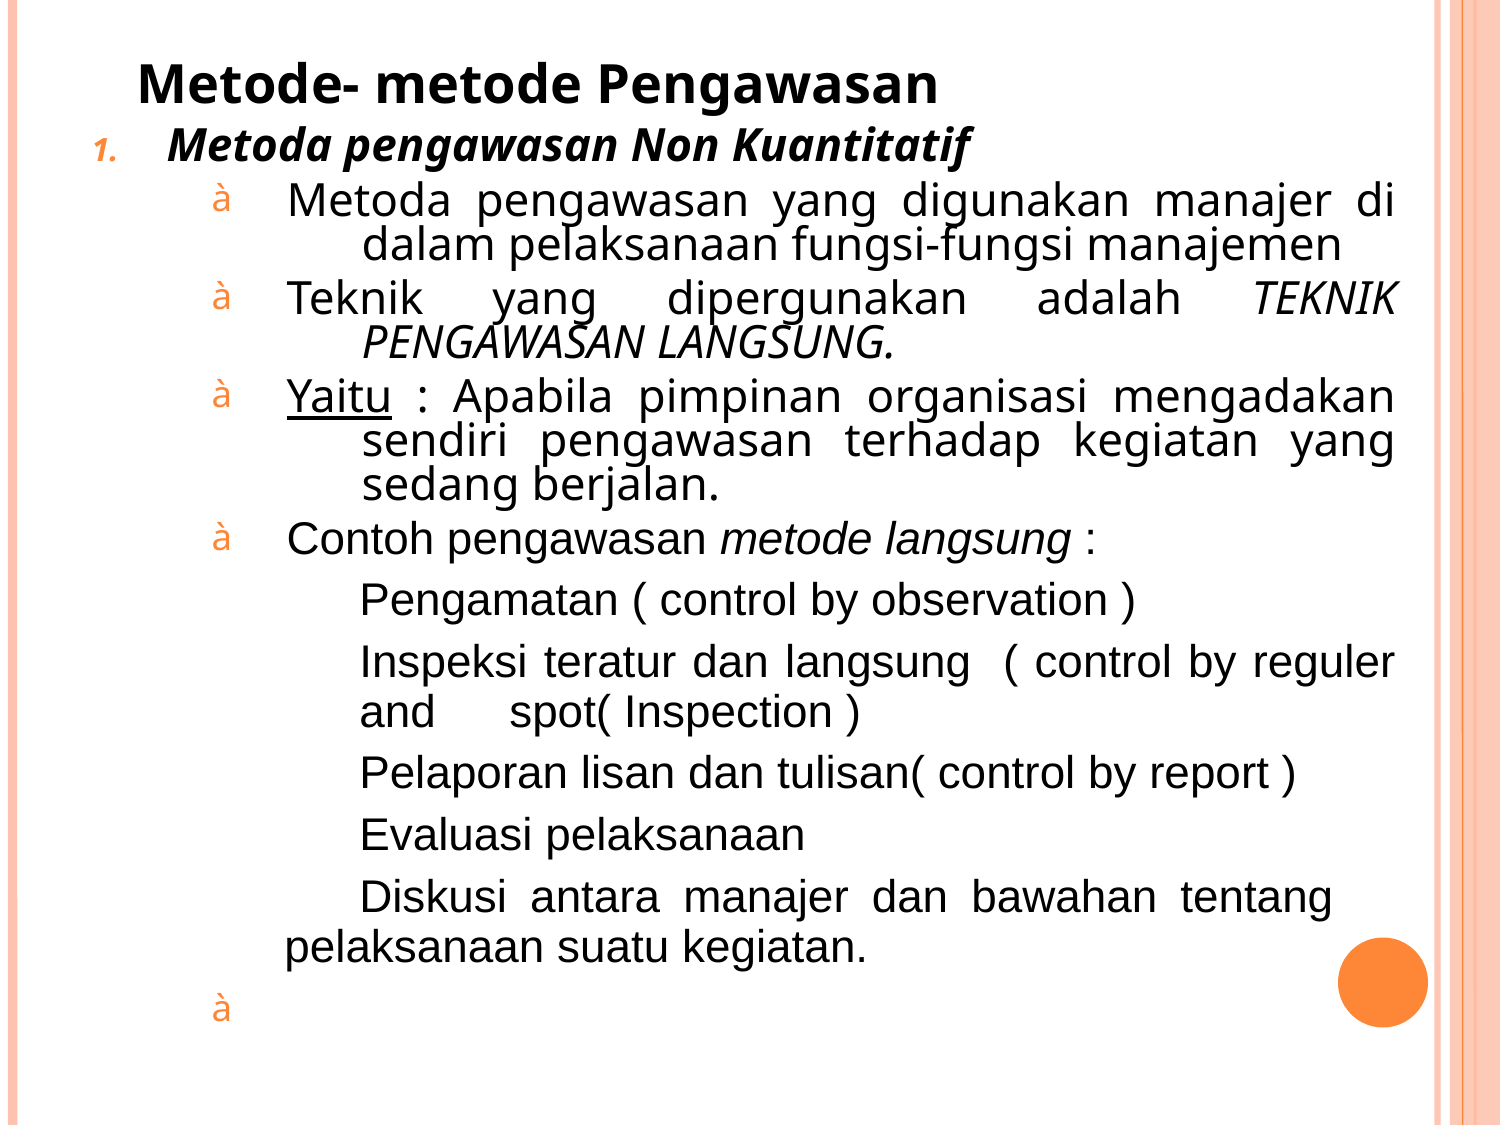

# Metode- metode Pengawasan
Metoda pengawasan Non Kuantitatif
Metoda pengawasan yang digunakan manajer di dalam pelaksanaan fungsi-fungsi manajemen
Teknik yang dipergunakan adalah TEKNIK PENGAWASAN LANGSUNG.
Yaitu : Apabila pimpinan organisasi mengadakan sendiri pengawasan terhadap kegiatan yang sedang berjalan.
Contoh pengawasan metode langsung :
		Pengamatan ( control by observation )
		Inspeksi teratur dan langsung ( control by reguler 	and 	spot( Inspection )
		Pelaporan lisan dan tulisan( control by report )
		Evaluasi pelaksanaan
		Diskusi antara manajer dan bawahan tentang 	pelaksanaan suatu kegiatan.